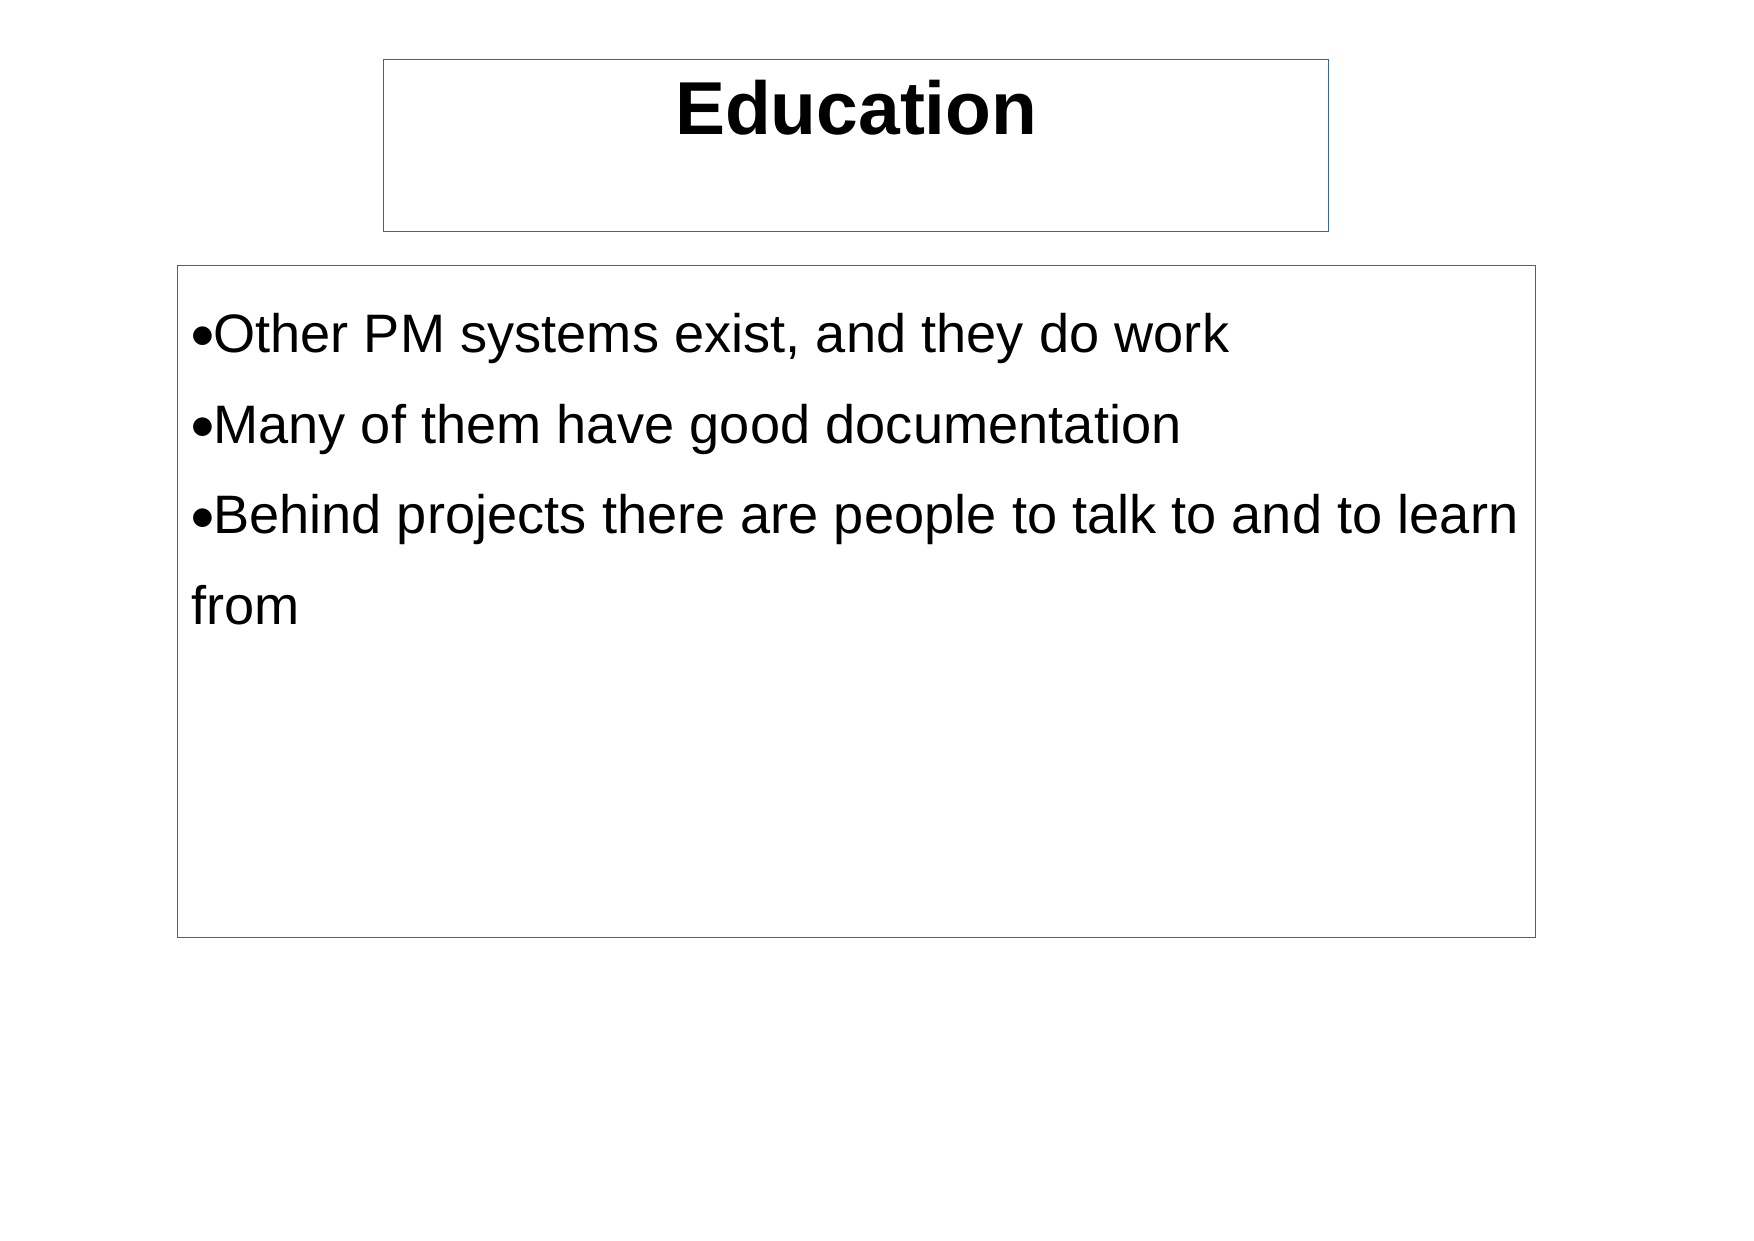

Education
Other PM systems exist, and they do work
Many of them have good documentation
Behind projects there are people to talk to and to learn from